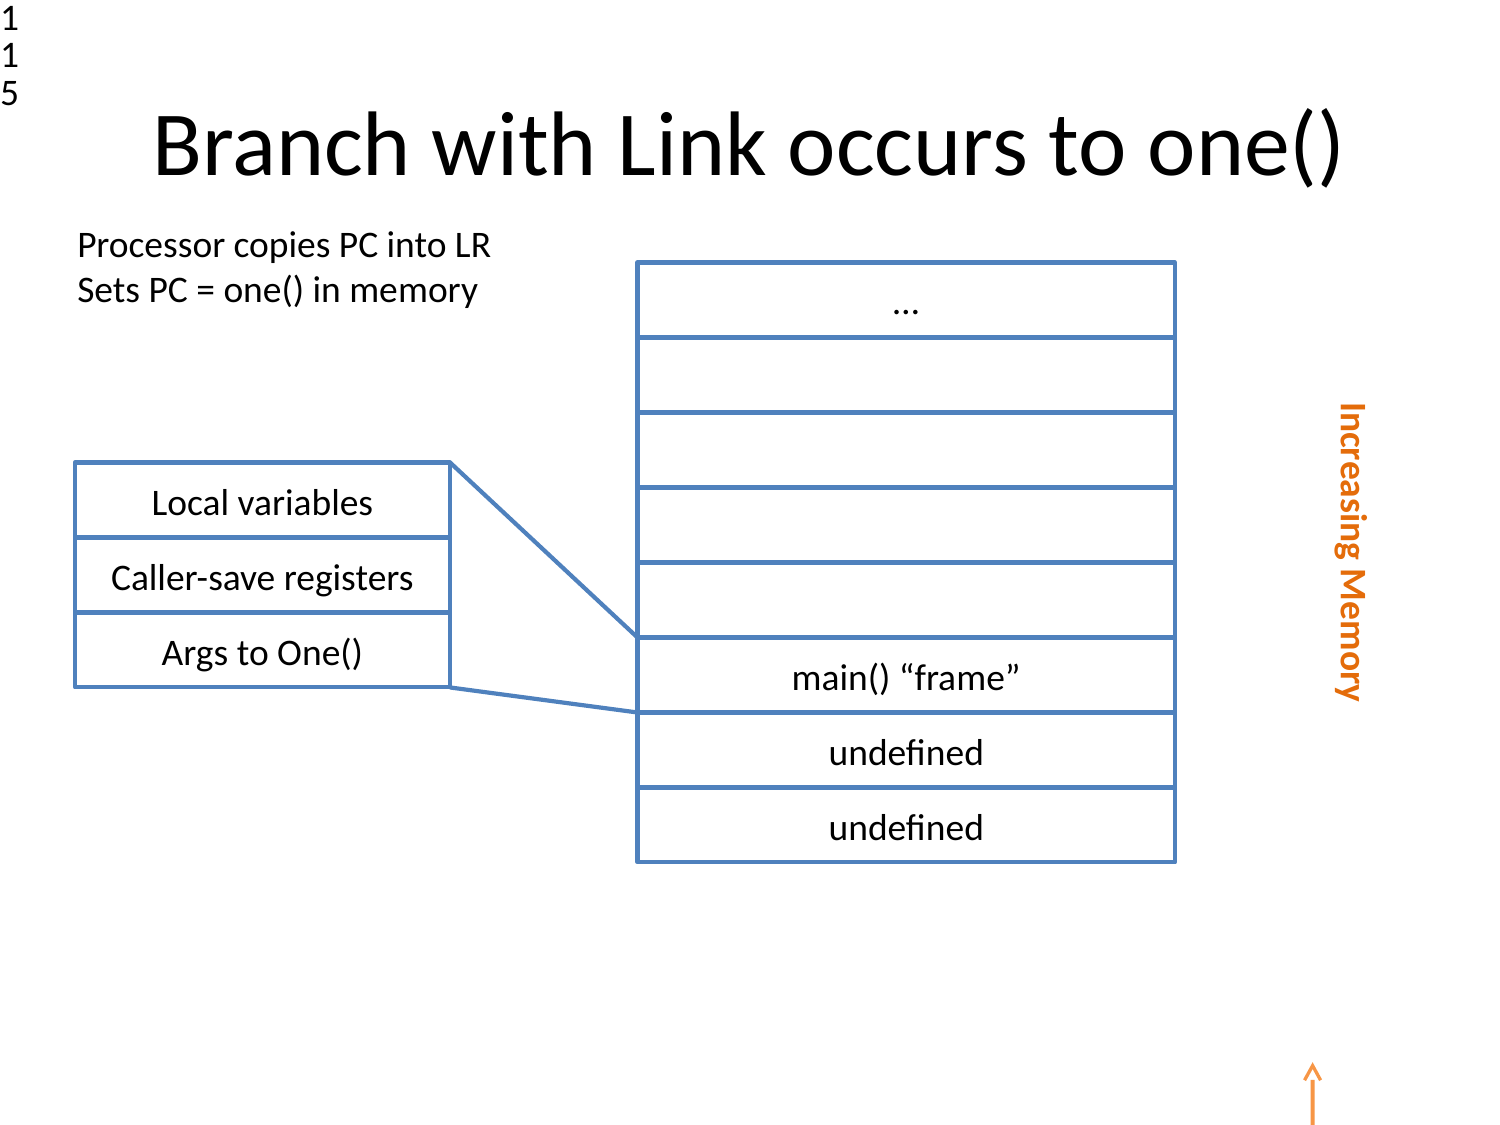

# Branch with Link occurs to one()
Processor copies PC into LR
Sets PC = one() in memory
…
Local variables
Caller-save registers
Increasing Memory
Args to One()
main() “frame”
undefined
undefined